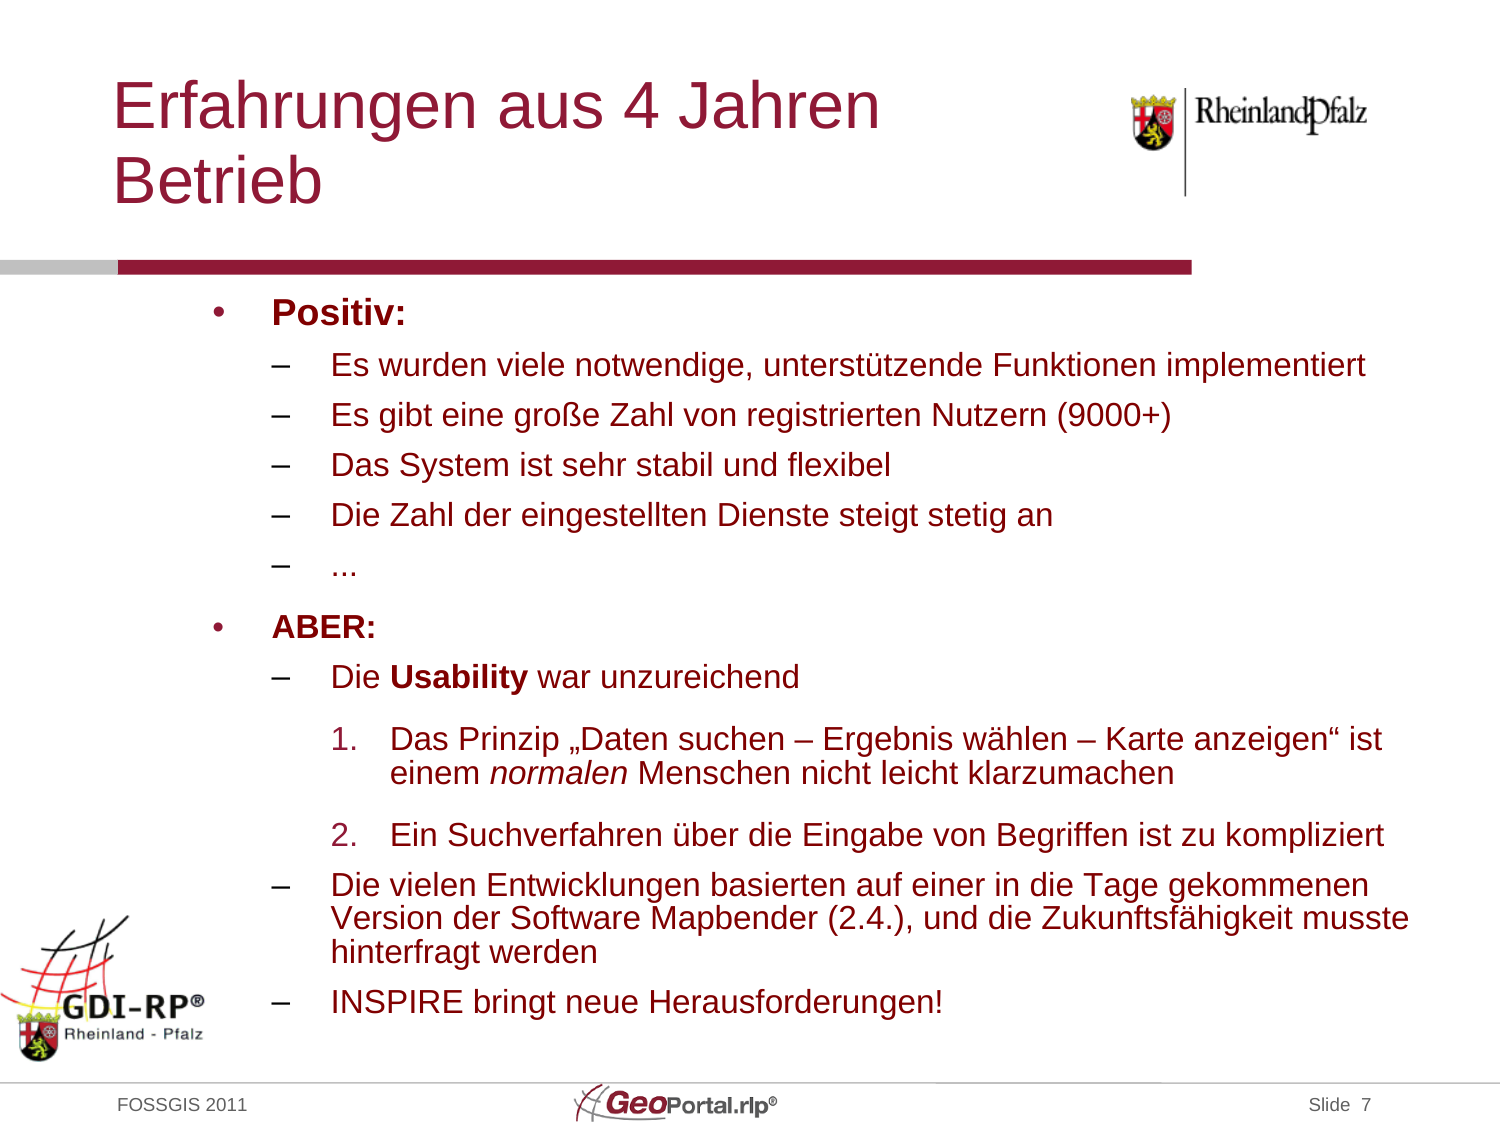

# Erfahrungen aus 4 Jahren Betrieb
Positiv:
Es wurden viele notwendige, unterstützende Funktionen implementiert
Es gibt eine große Zahl von registrierten Nutzern (9000+)
Das System ist sehr stabil und flexibel
Die Zahl der eingestellten Dienste steigt stetig an
...
ABER:
Die Usability war unzureichend
Das Prinzip „Daten suchen – Ergebnis wählen – Karte anzeigen“ ist einem normalen Menschen nicht leicht klarzumachen
Ein Suchverfahren über die Eingabe von Begriffen ist zu kompliziert
Die vielen Entwicklungen basierten auf einer in die Tage gekommenen Version der Software Mapbender (2.4.), und die Zukunftsfähigkeit musste hinterfragt werden
INSPIRE bringt neue Herausforderungen!